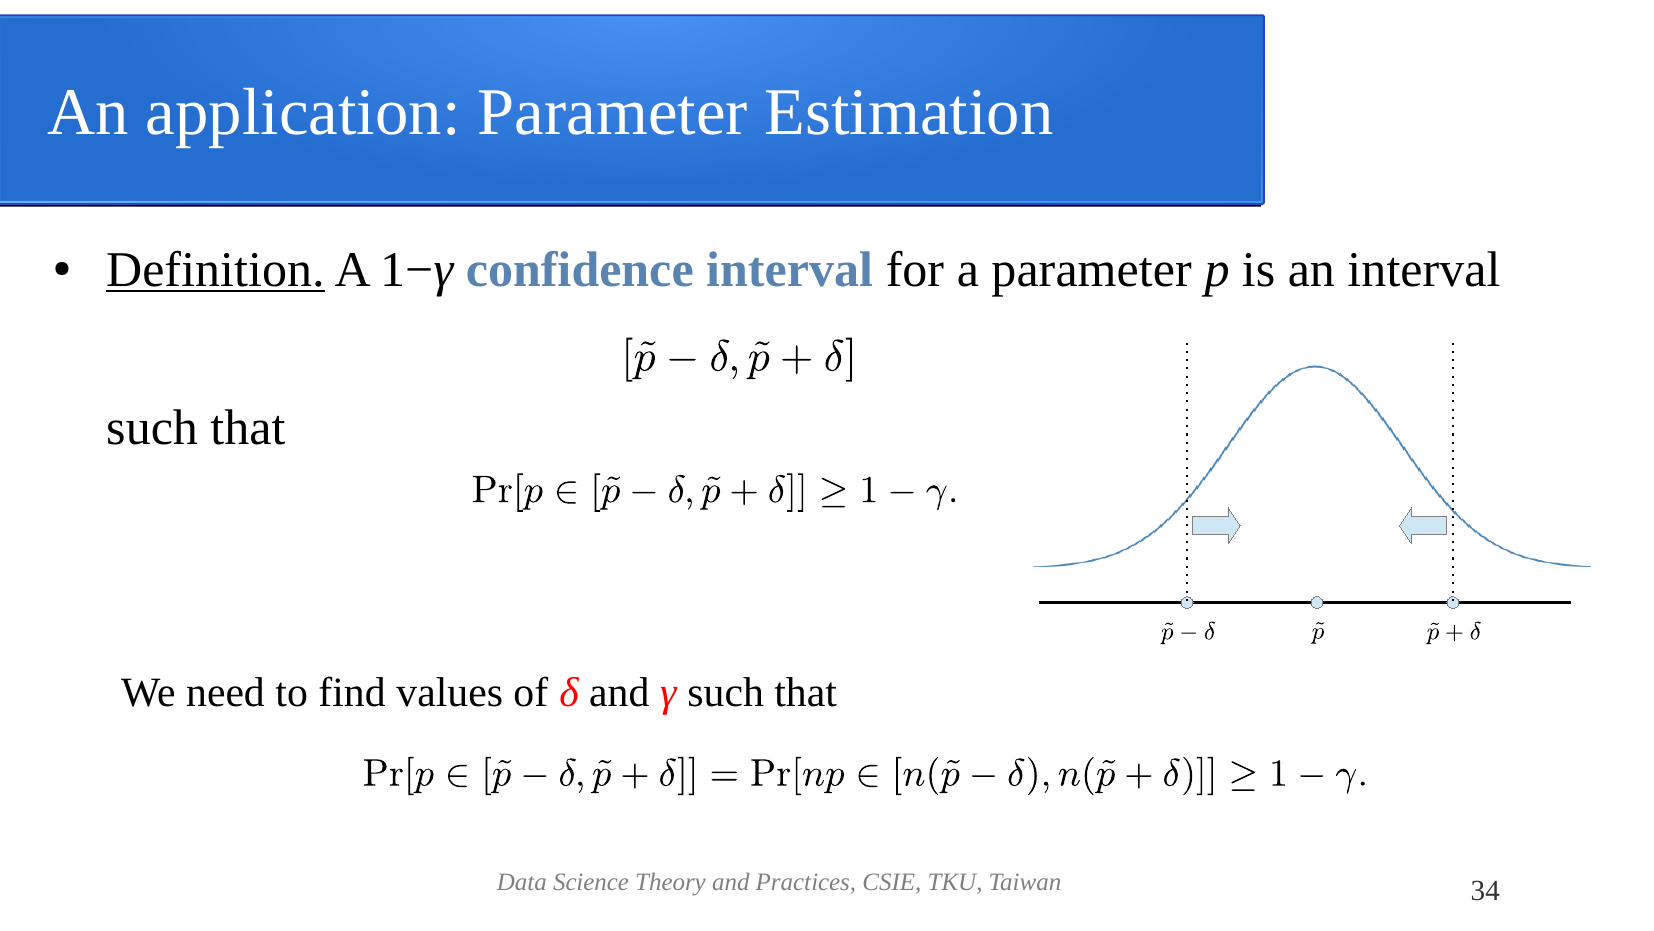

# An application: Parameter Estimation
Definition. A 1−γ confidence interval for a parameter p is an interval
such that
We need to find values of δ and γ such that
Data Science Theory and Practices, CSIE, TKU, Taiwan
34